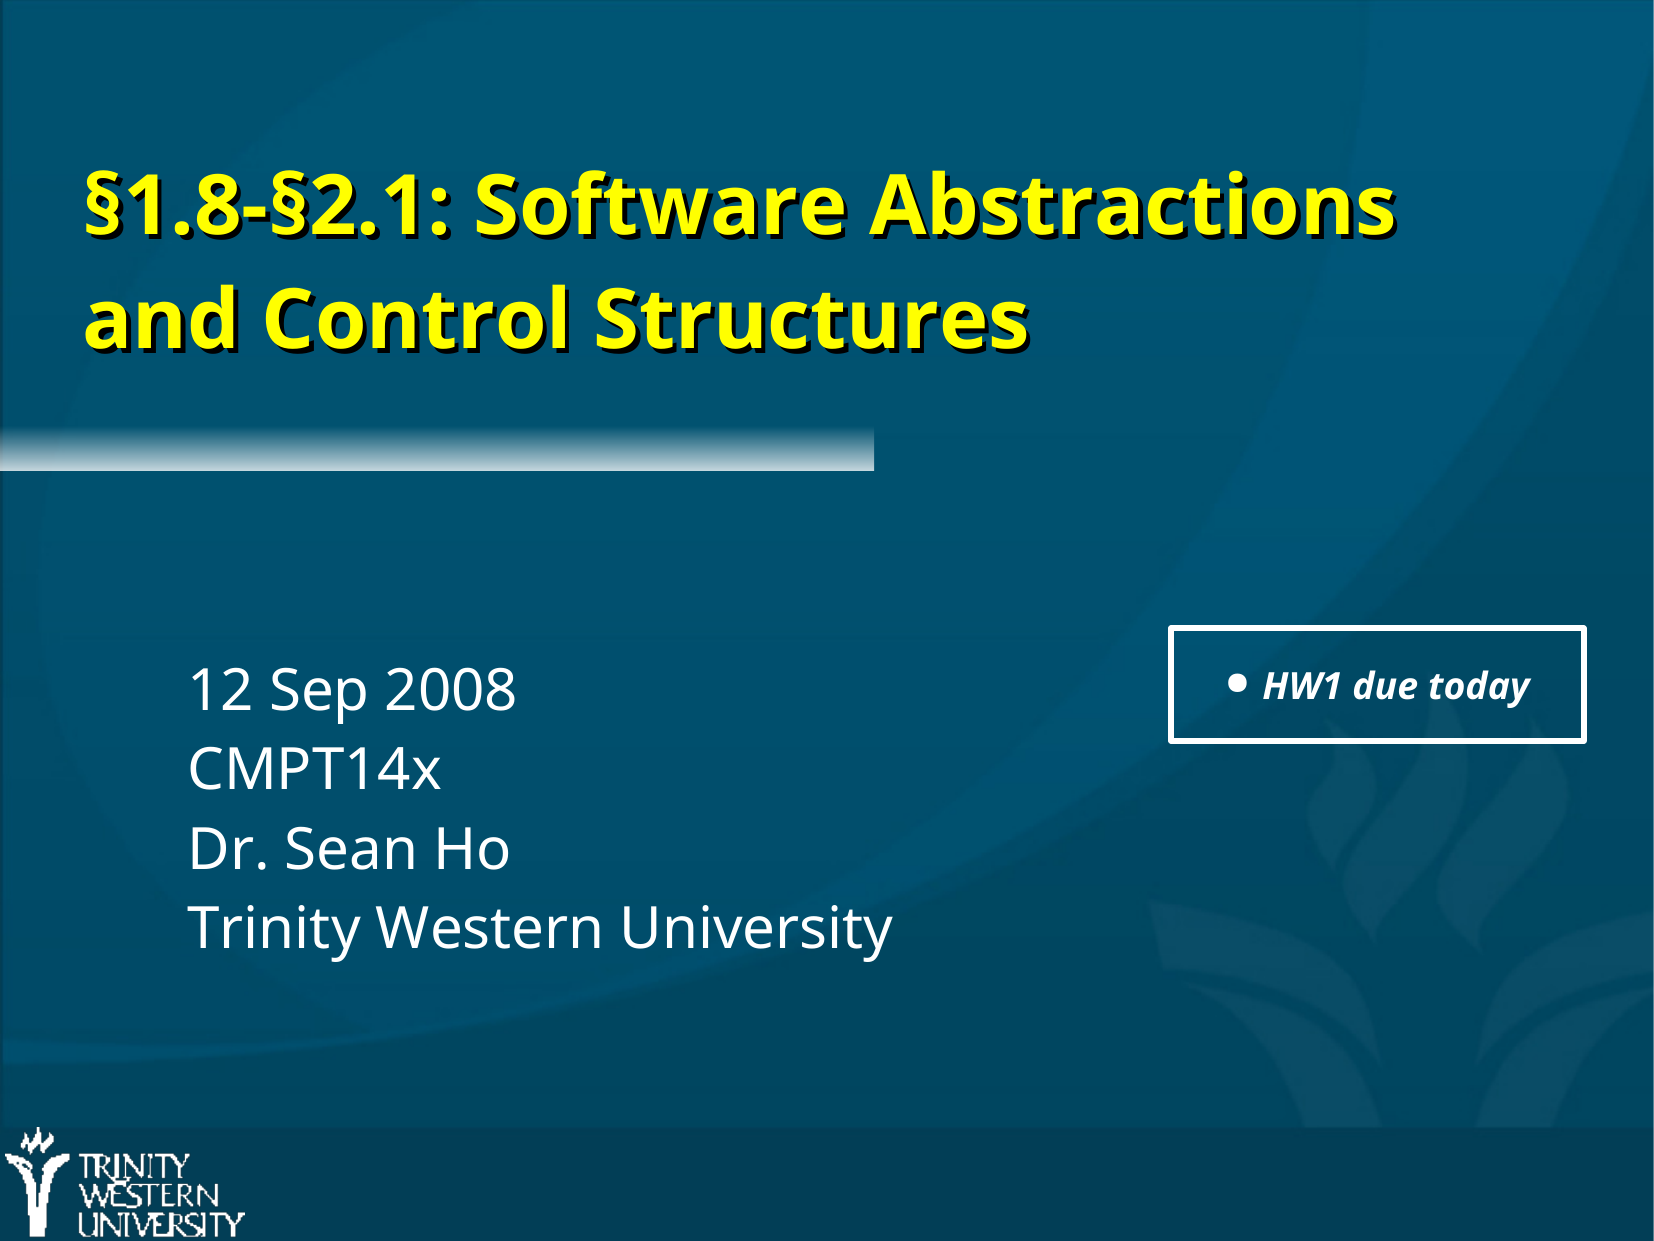

# §1.8-§2.1: Software Abstractions and Control Structures
12 Sep 2008
CMPT14x
Dr. Sean Ho
Trinity Western University
HW1 due today